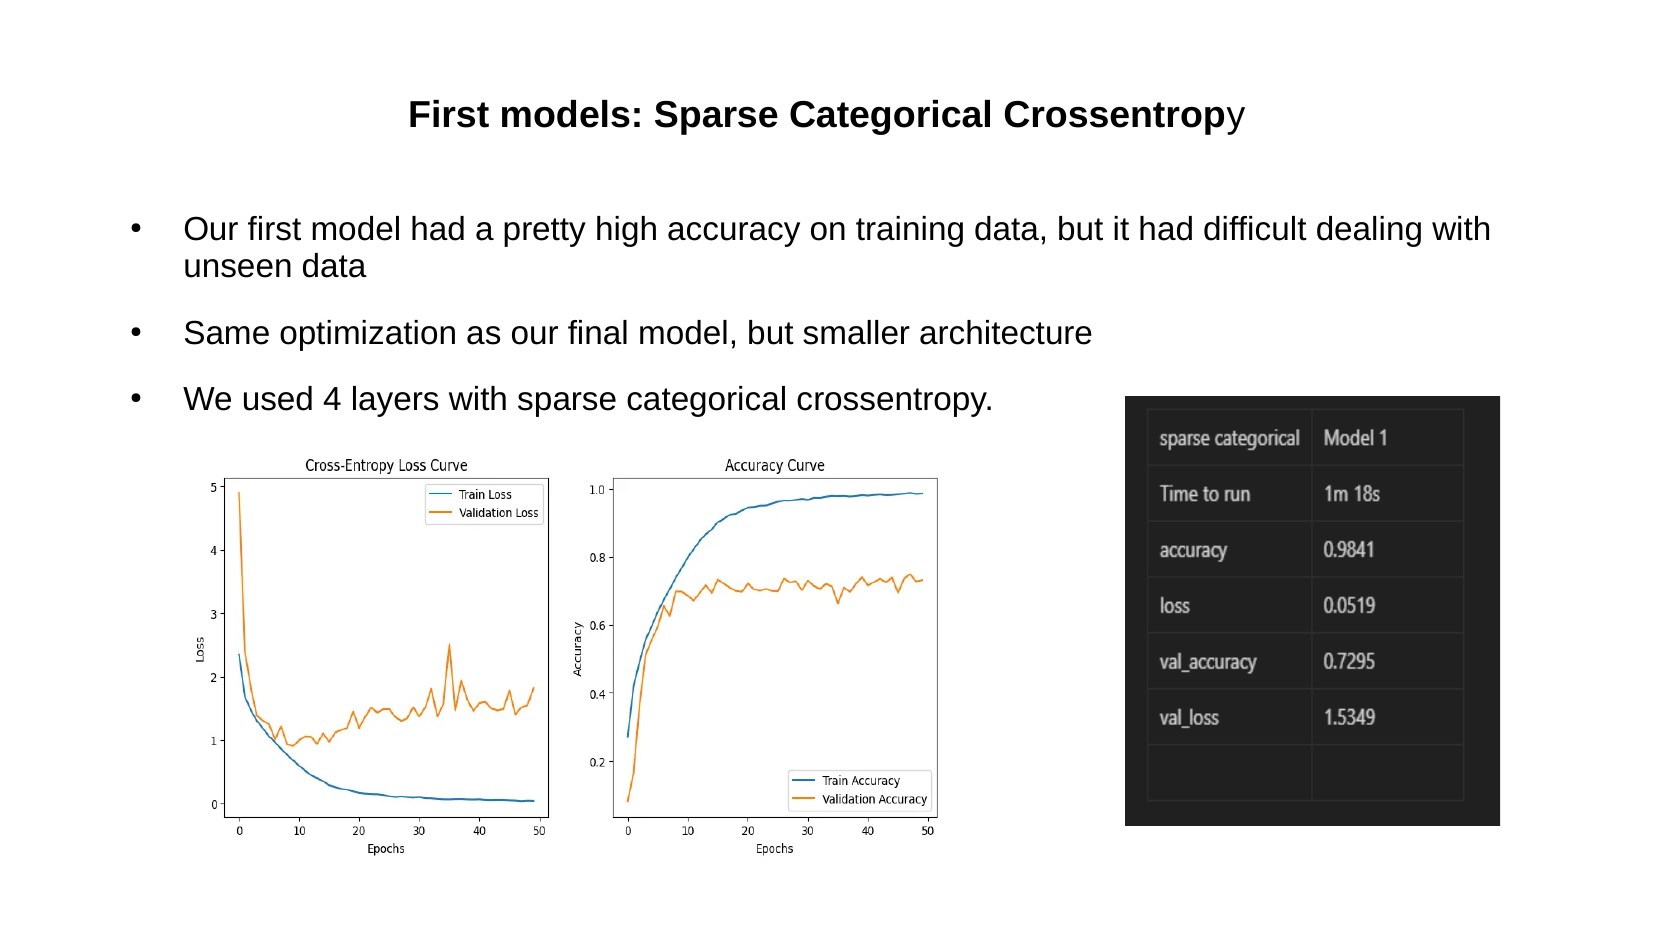

# First models: Sparse Categorical Crossentropy
Our first model had a pretty high accuracy on training data, but it had difficult dealing with unseen data
Same optimization as our final model, but smaller architecture
We used 4 layers with sparse categorical crossentropy.